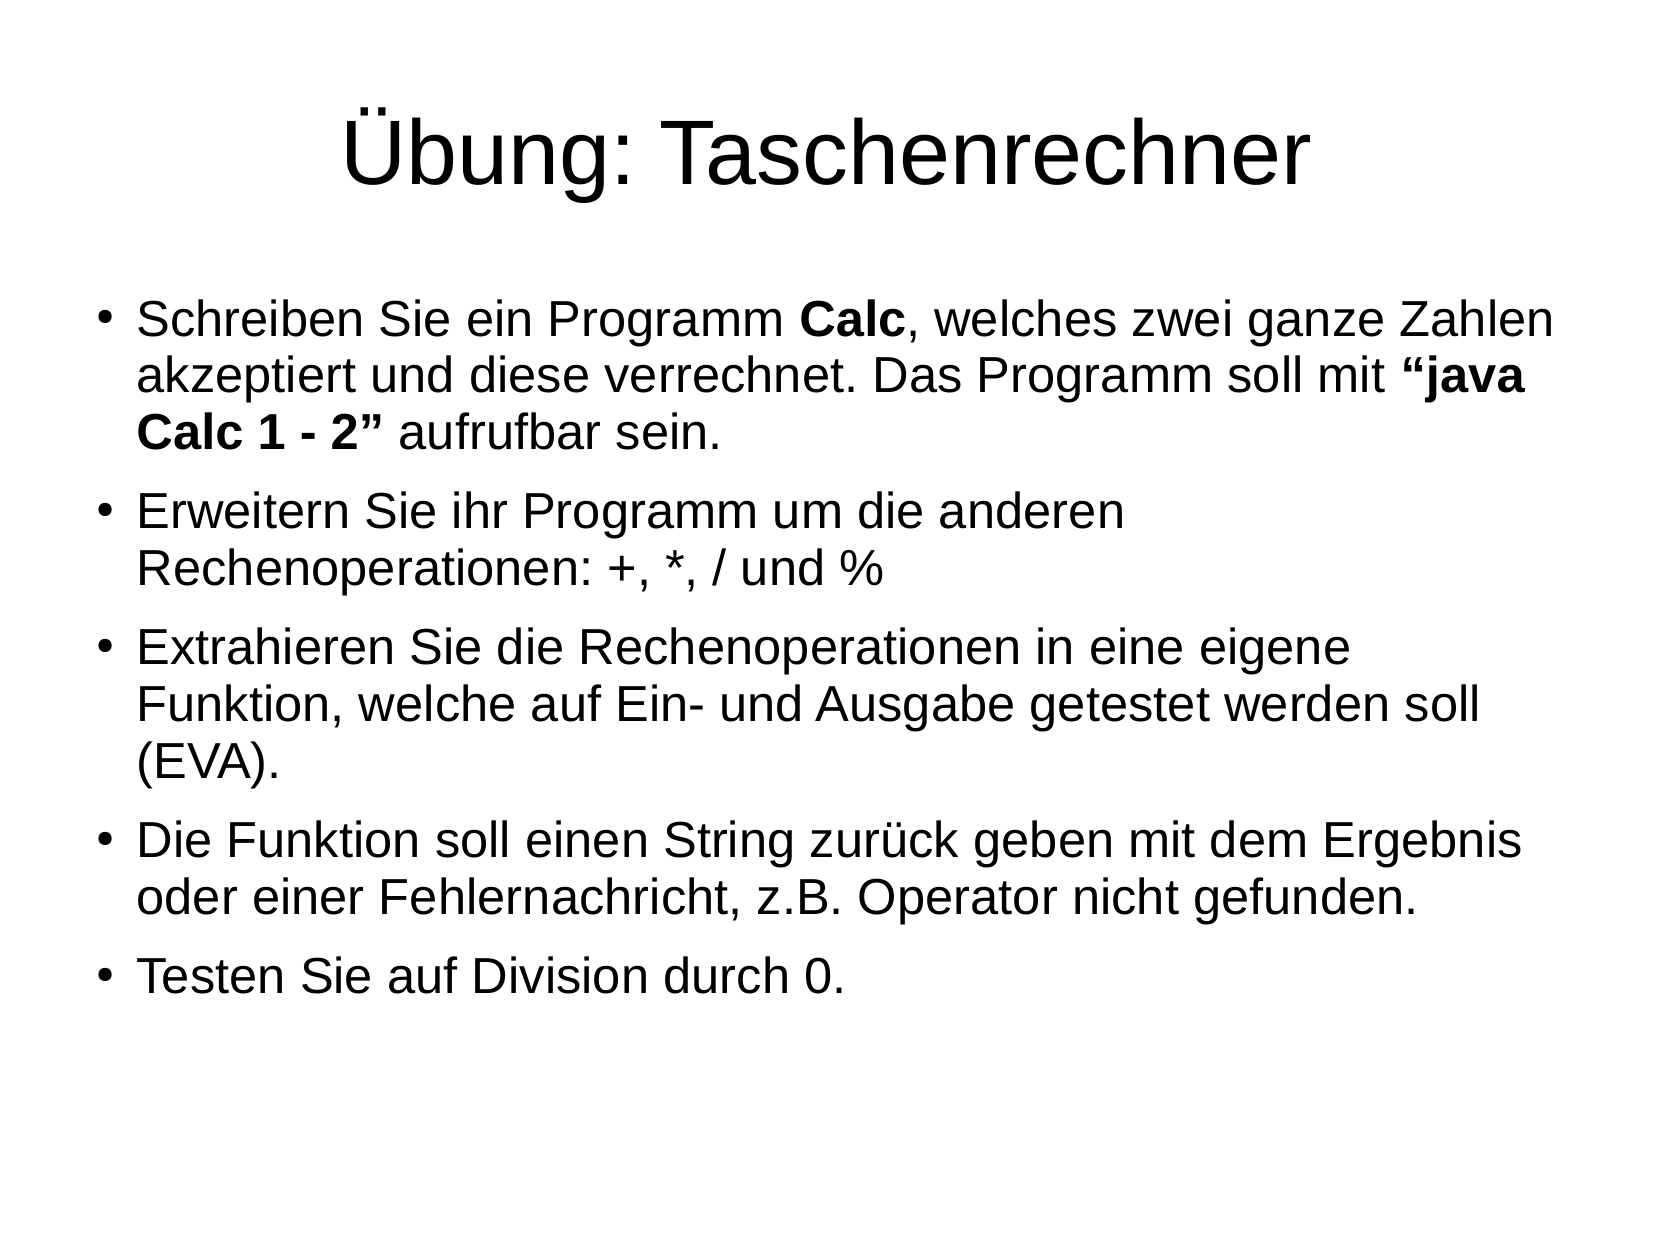

# Übung: Taschenrechner
Schreiben Sie ein Programm Calc, welches zwei ganze Zahlen akzeptiert und diese verrechnet. Das Programm soll mit “java Calc 1 - 2” aufrufbar sein.
Erweitern Sie ihr Programm um die anderen Rechenoperationen: +, *, / und %
Extrahieren Sie die Rechenoperationen in eine eigene Funktion, welche auf Ein- und Ausgabe getestet werden soll (EVA).
Die Funktion soll einen String zurück geben mit dem Ergebnis oder einer Fehlernachricht, z.B. Operator nicht gefunden.
Testen Sie auf Division durch 0.